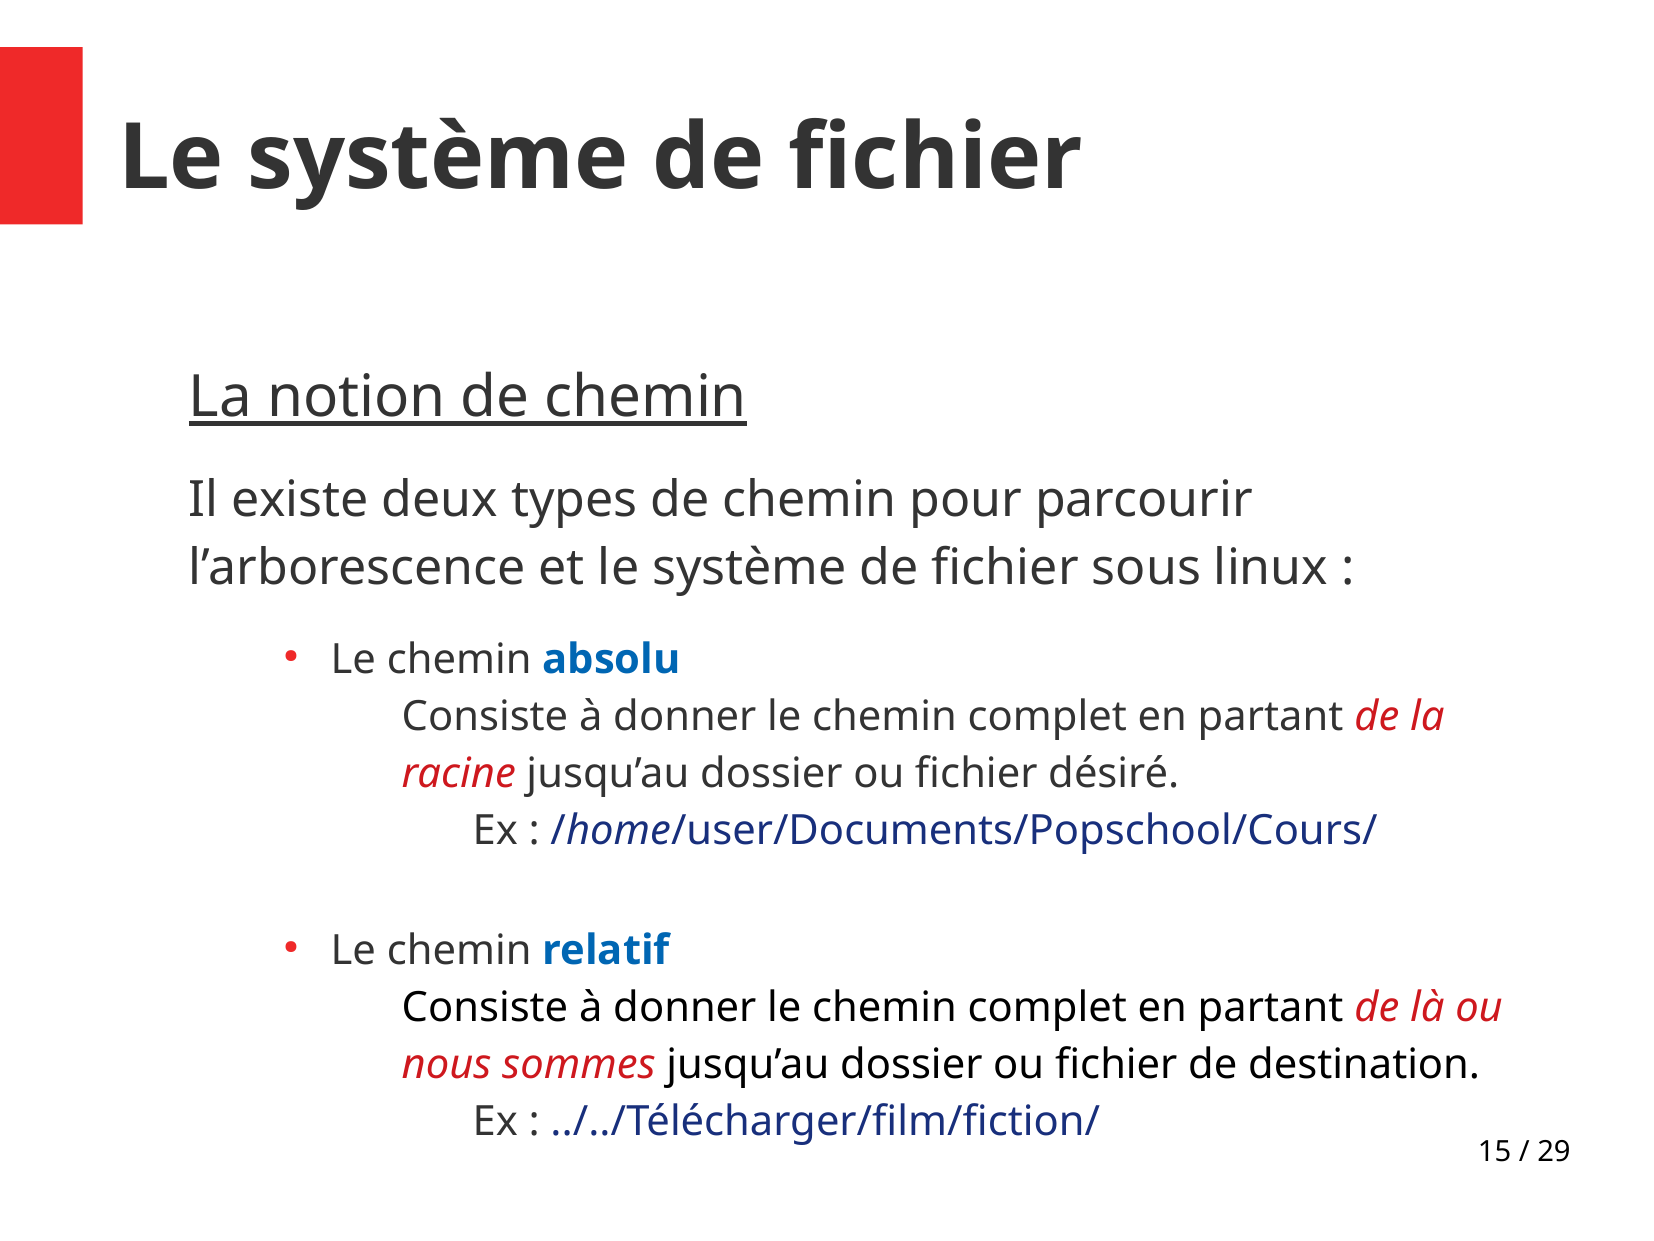

# Le système de fichier
La notion de chemin
Il existe deux types de chemin pour parcourir l’arborescence et le système de fichier sous linux :
Le chemin absolu
Consiste à donner le chemin complet en partant de la racine jusqu’au dossier ou fichier désiré.
Ex : /home/user/Documents/Popschool/Cours/
Le chemin relatif
Consiste à donner le chemin complet en partant de là ou nous sommes jusqu’au dossier ou fichier de destination.
Ex : ../../Télécharger/film/fiction/
15